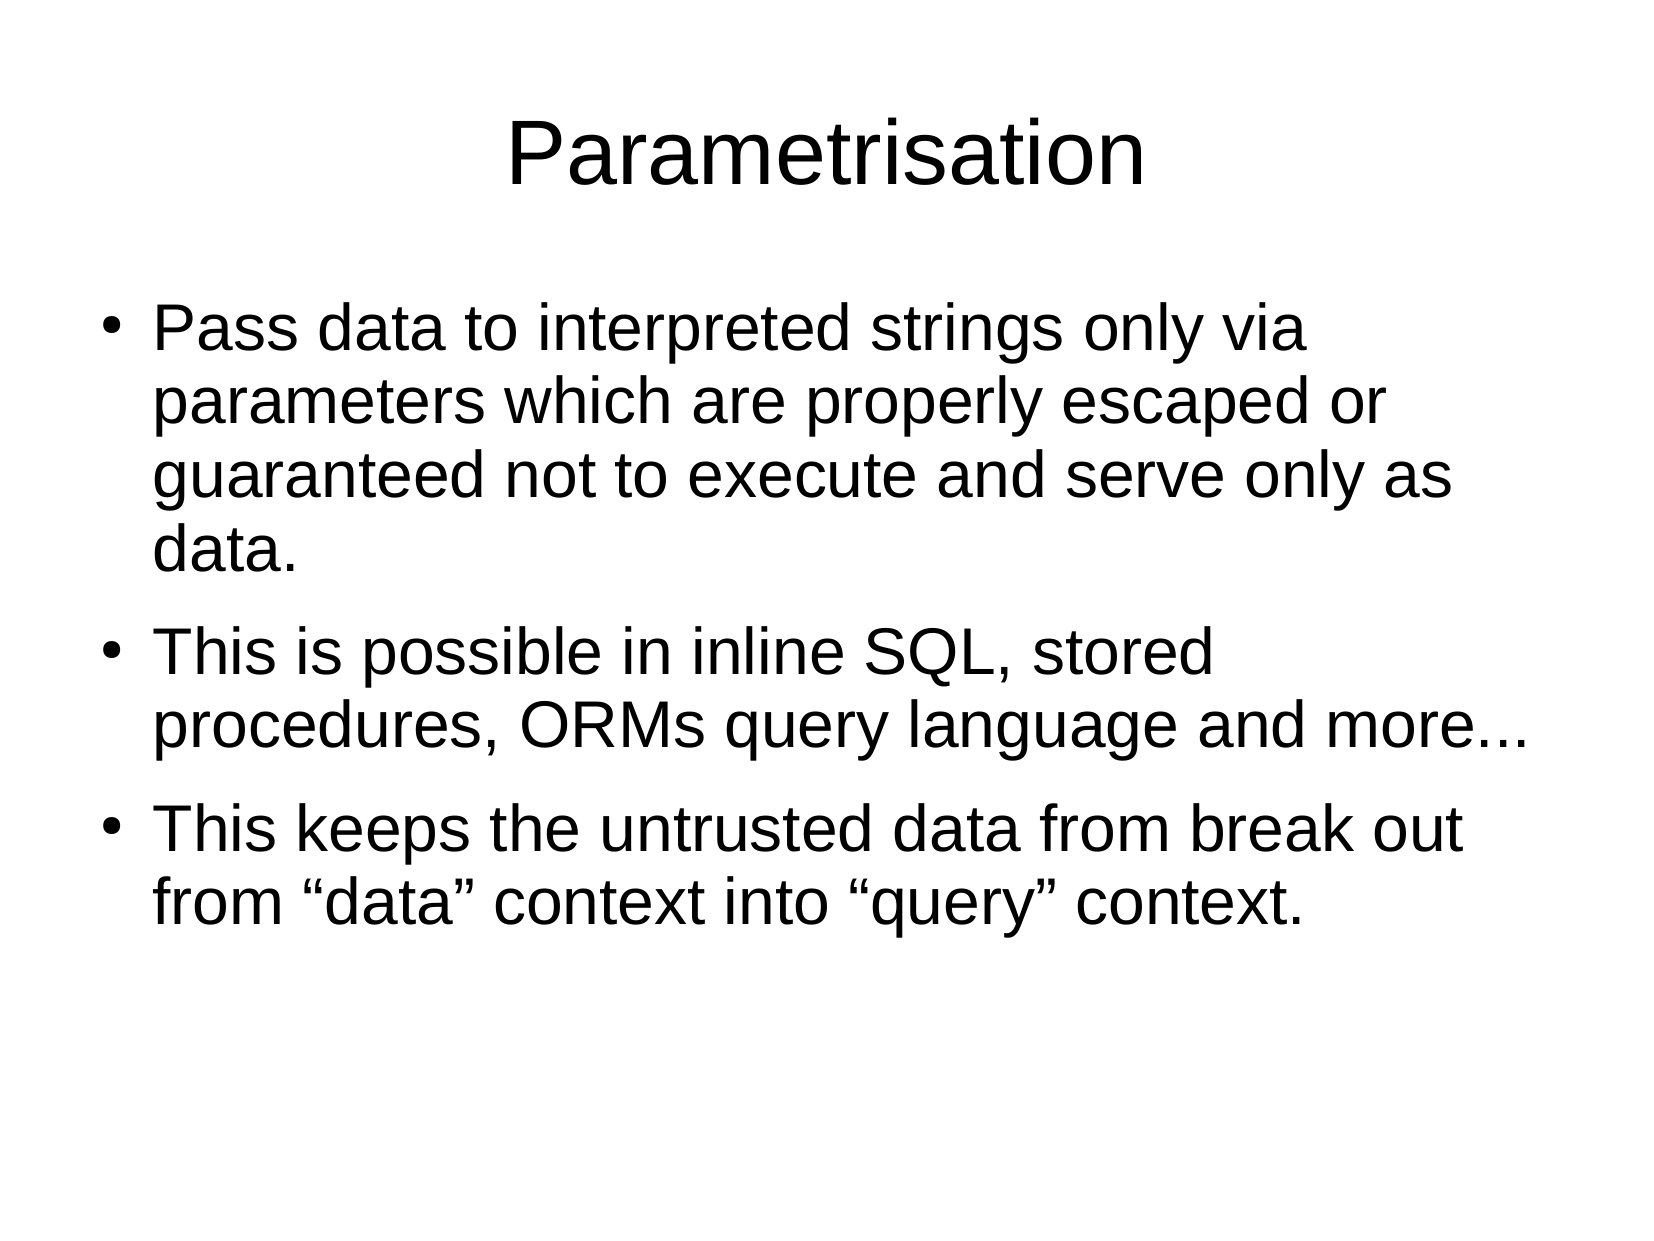

# Parametrisation
Pass data to interpreted strings only via parameters which are properly escaped or guaranteed not to execute and serve only as data.
This is possible in inline SQL, stored procedures, ORMs query language and more...
This keeps the untrusted data from break out from “data” context into “query” context.